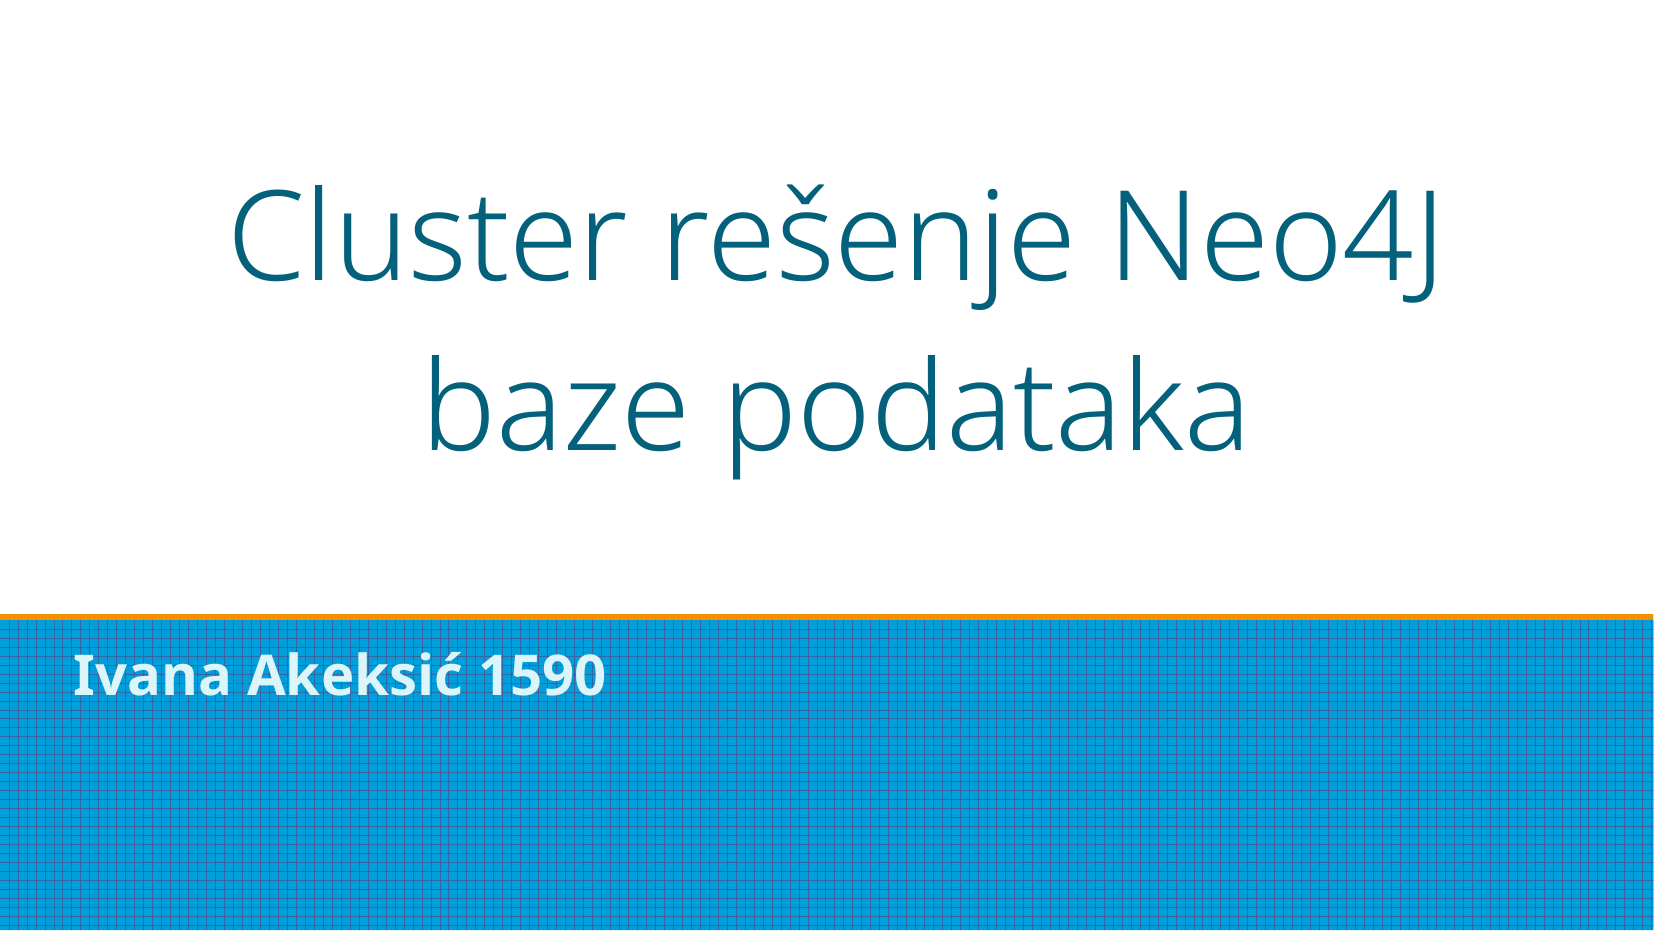

# Cluster rešenje Neo4J baze podataka
Ivana Akeksić 1590